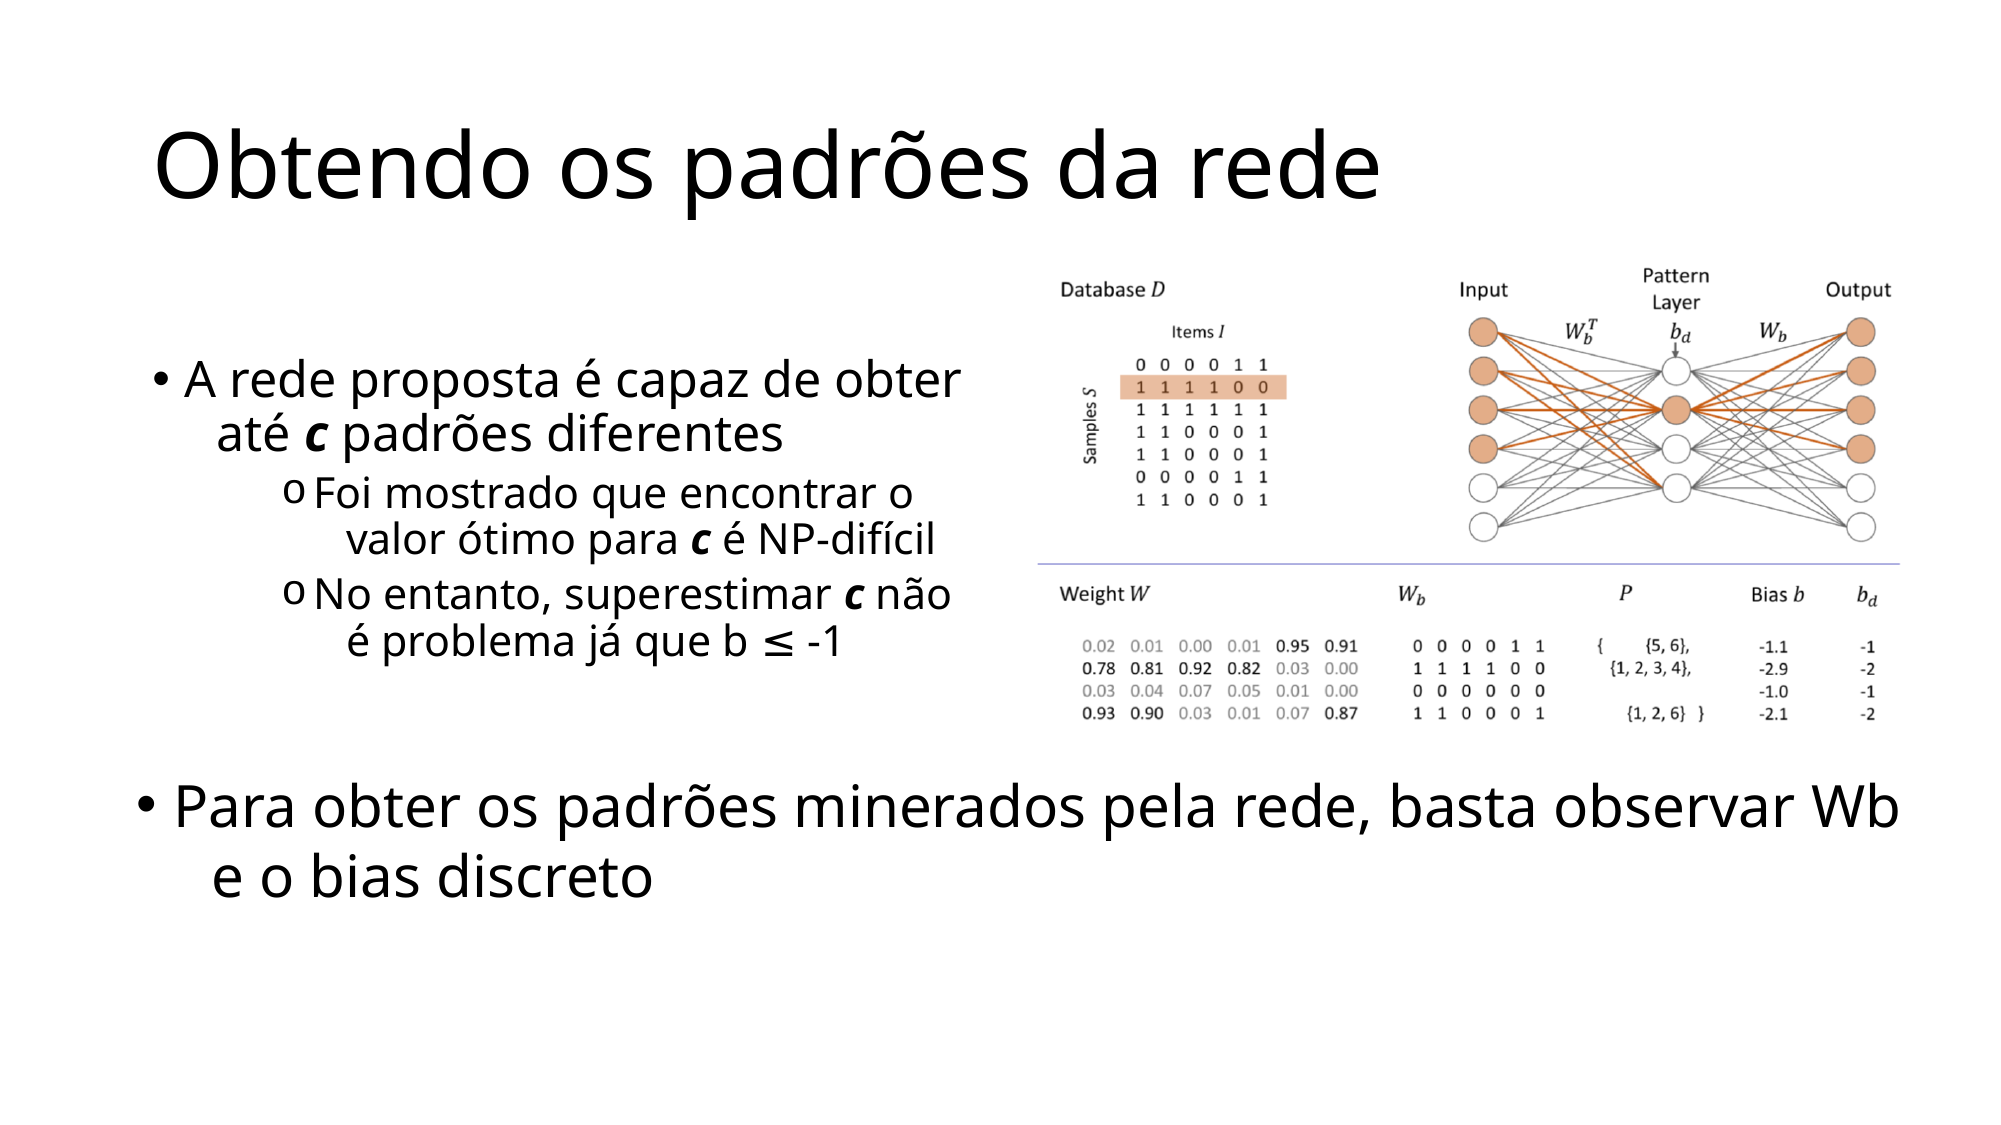

# Obtendo os padrões da rede
A rede proposta é capaz de obter até c padrões diferentes
Foi mostrado que encontrar o valor ótimo para c é NP-difícil
No entanto, superestimar c não é problema já que b ≤ -1
Para obter os padrões minerados pela rede, basta observar Wb e o bias discreto